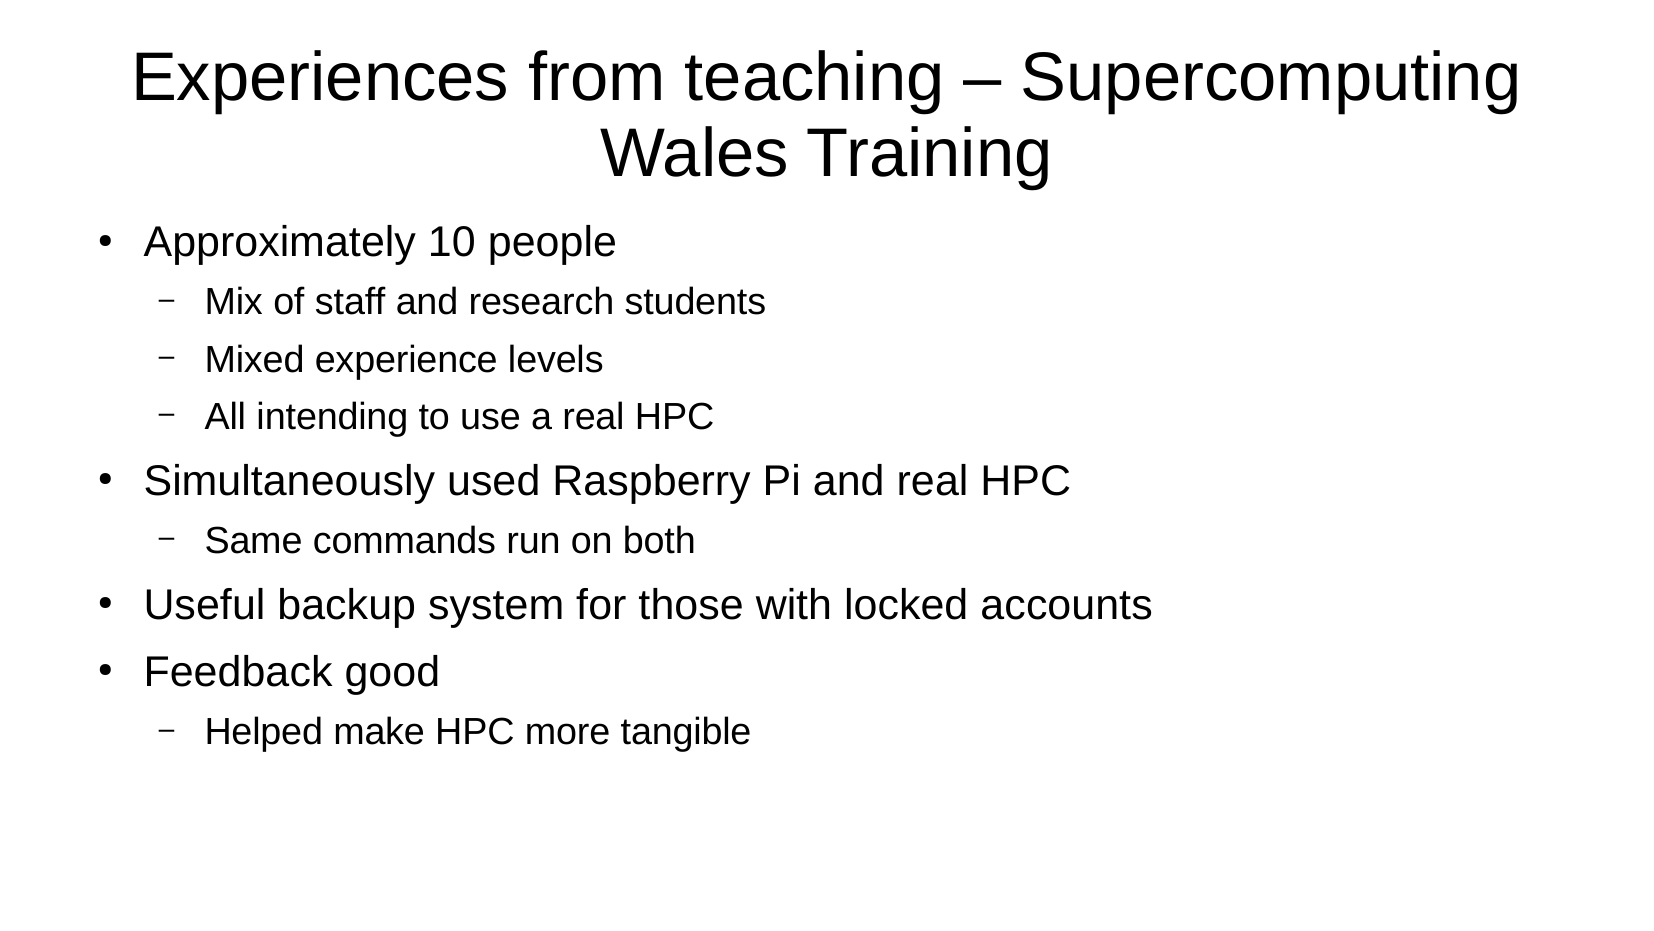

# Experiences from teaching – Supercomputing Wales Training
Approximately 10 people
Mix of staff and research students
Mixed experience levels
All intending to use a real HPC
Simultaneously used Raspberry Pi and real HPC
Same commands run on both
Useful backup system for those with locked accounts
Feedback good
Helped make HPC more tangible